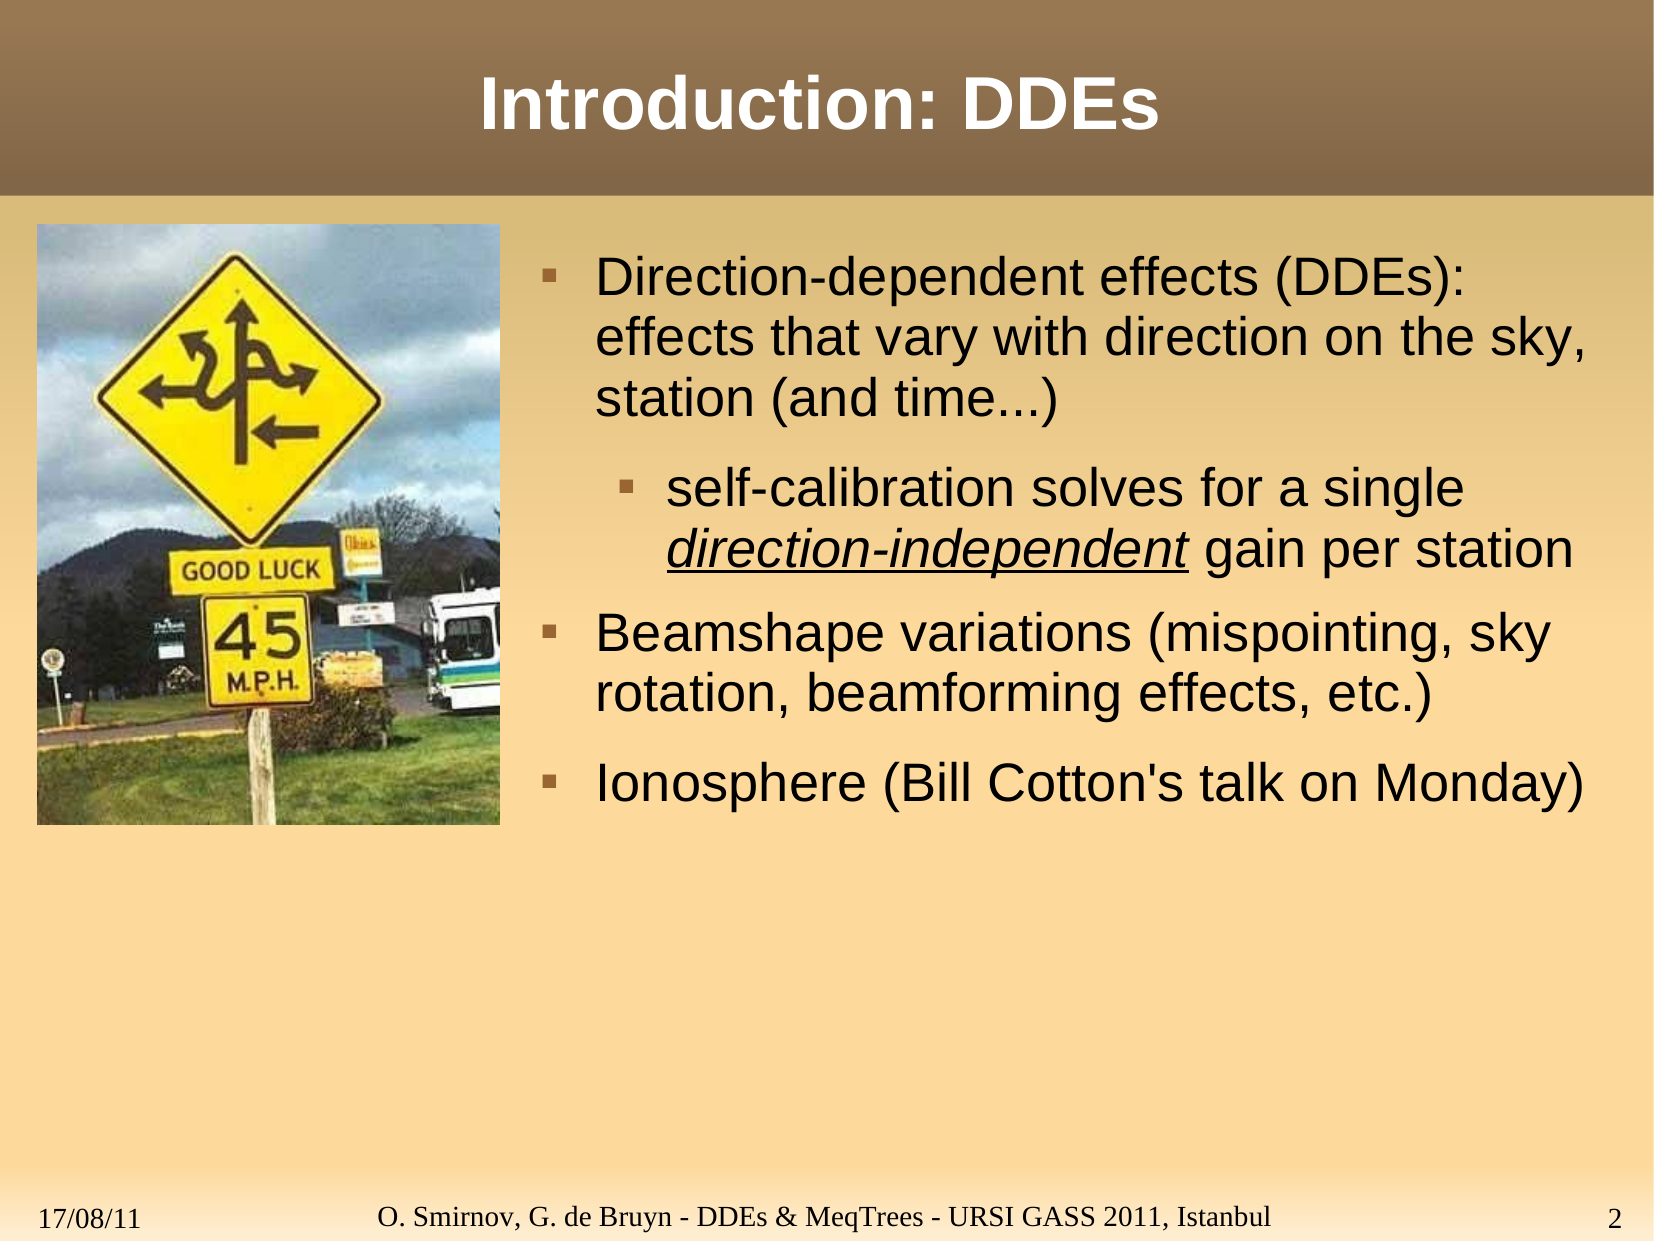

# Introduction: DDEs
Direction-dependent effects (DDEs): effects that vary with direction on the sky, station (and time...)
self-calibration solves for a single direction-independent gain per station
Beamshape variations (mispointing, sky rotation, beamforming effects, etc.)
Ionosphere (Bill Cotton's talk on Monday)
O. Smirnov, G. de Bruyn - DDEs & MeqTrees - URSI GASS 2011, Istanbul
17/08/11
2